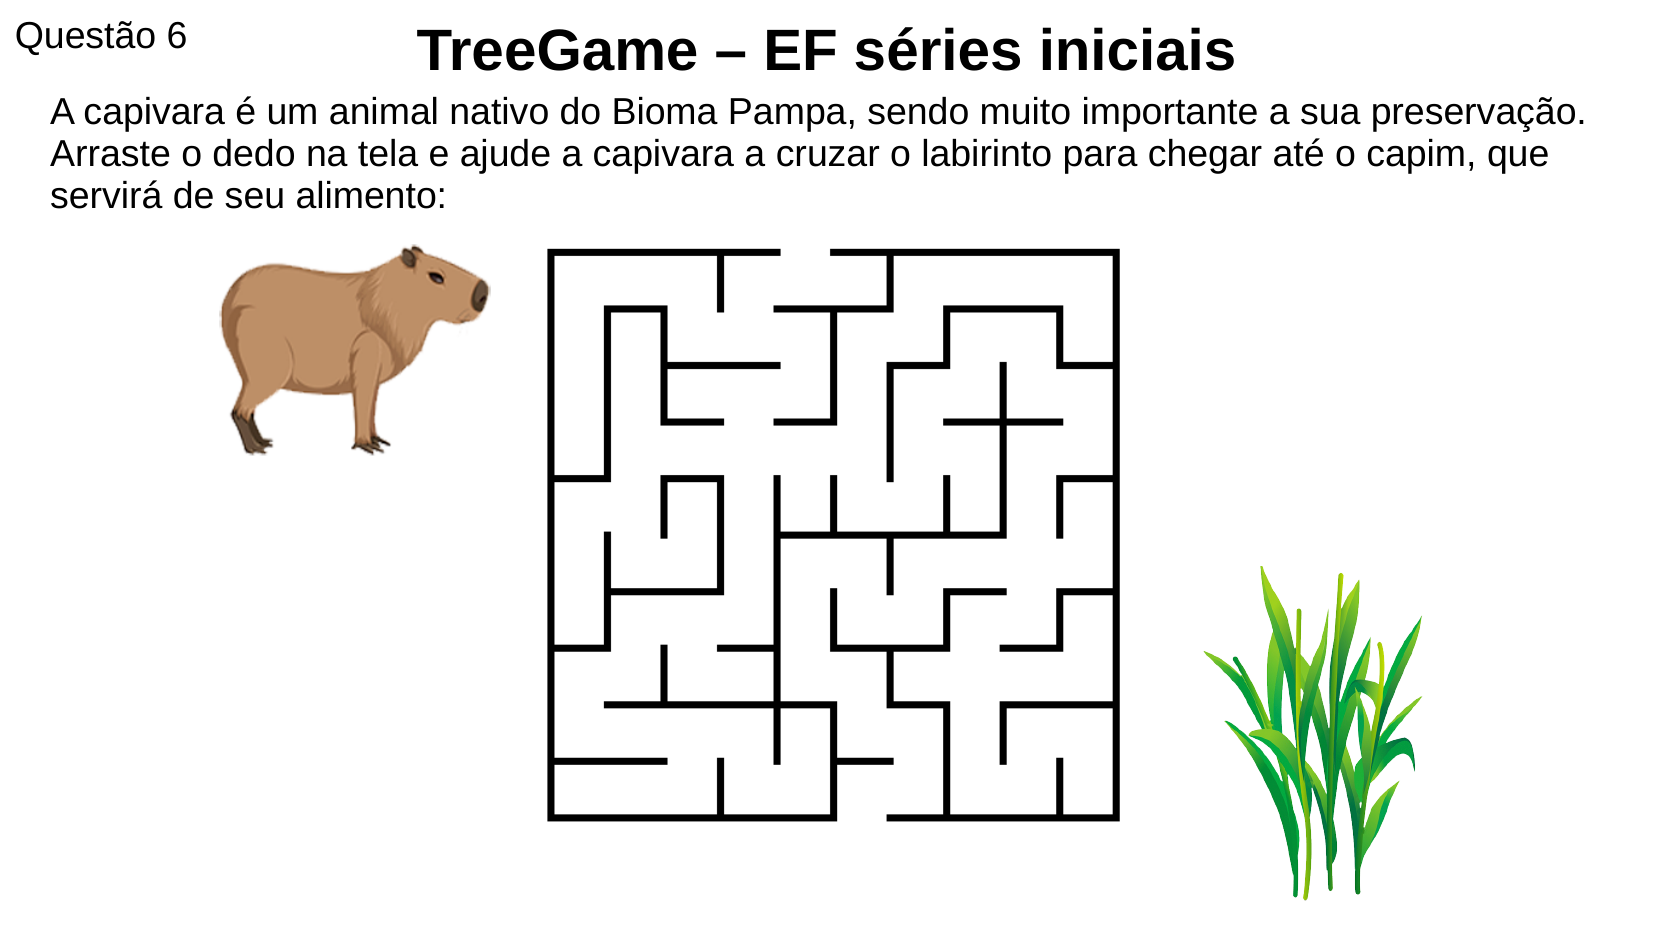

# TreeGame – EF séries iniciais
Questão 6
A capivara é um animal nativo do Bioma Pampa, sendo muito importante a sua preservação. Arraste o dedo na tela e ajude a capivara a cruzar o labirinto para chegar até o capim, que servirá de seu alimento: